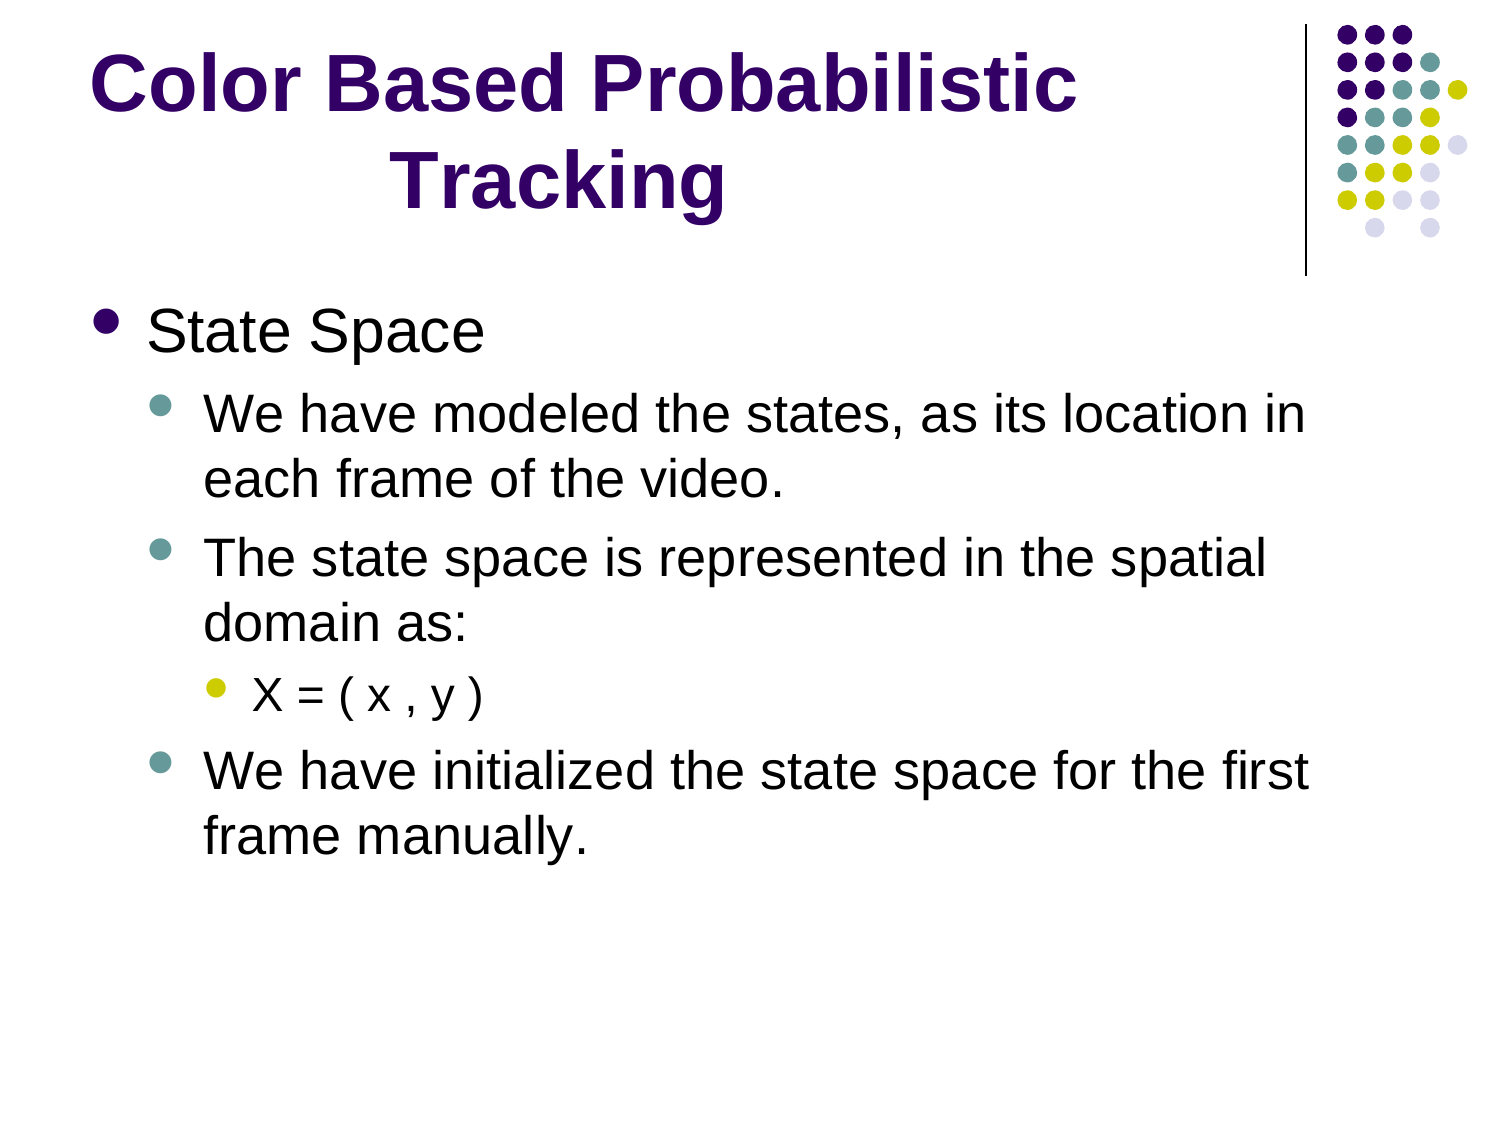

# Color Based Probabilistic 				Tracking
State Space
We have modeled the states, as its location in each frame of the video.
The state space is represented in the spatial domain as:
X = ( x , y )
We have initialized the state space for the first frame manually.